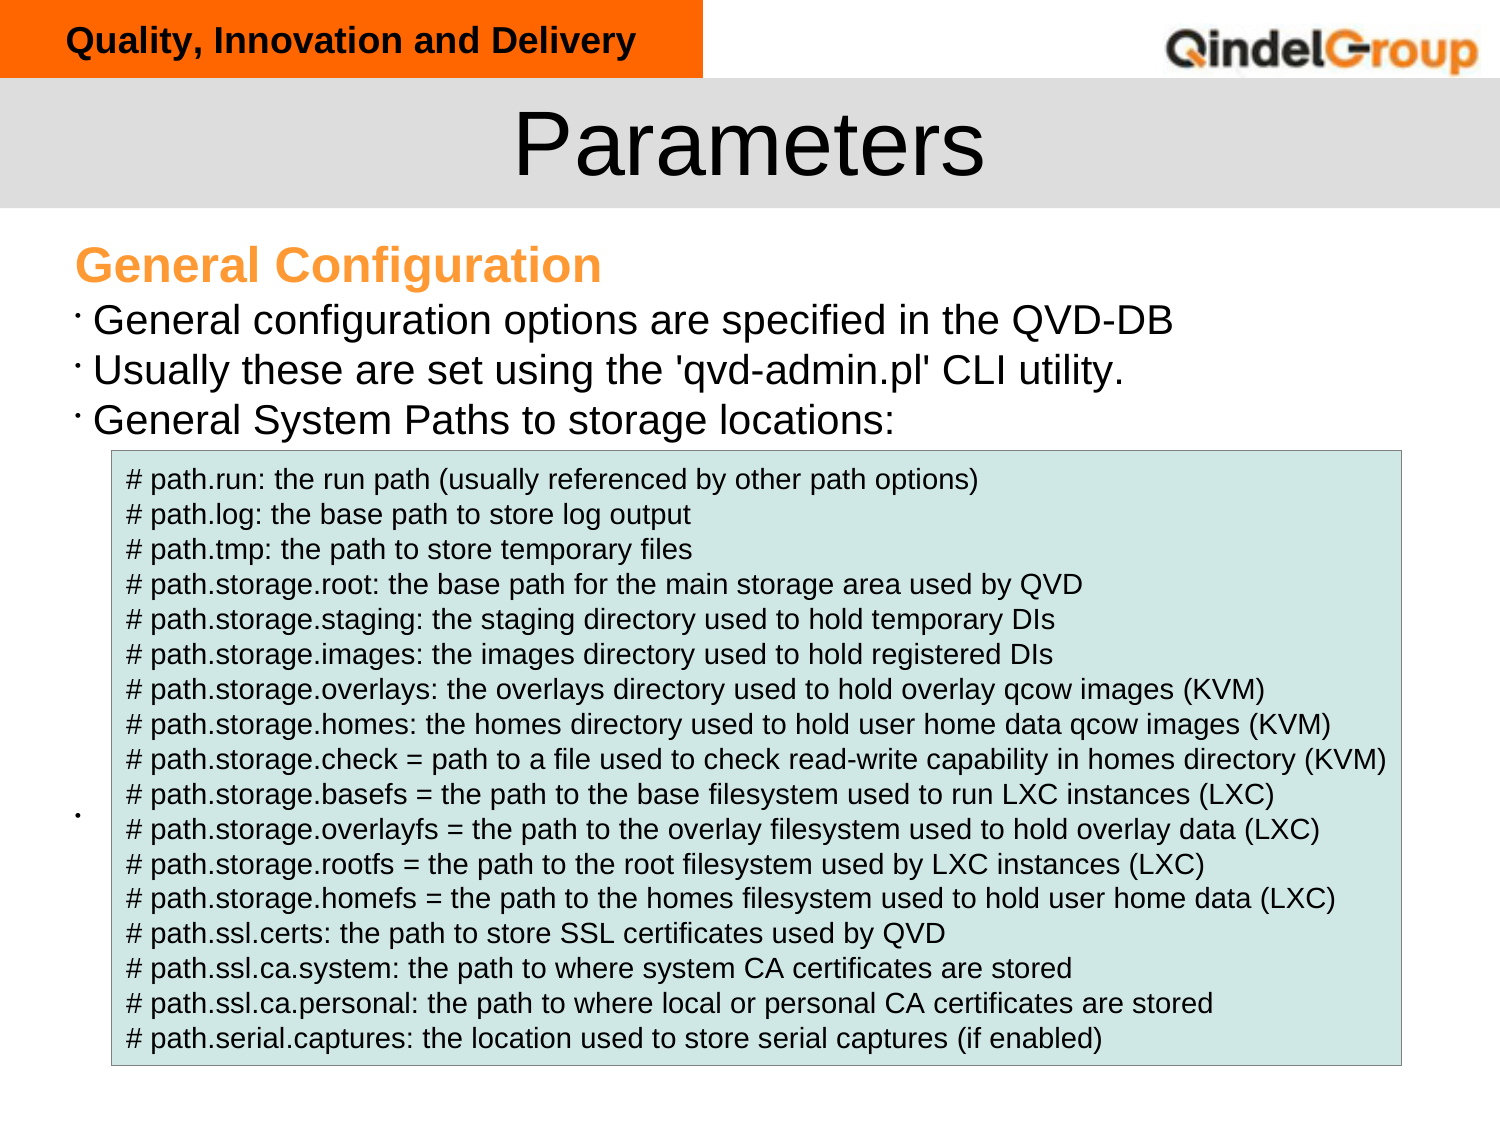

# Parameters
General Configuration
 General configuration options are specified in the QVD-DB
 Usually these are set using the 'qvd-admin.pl' CLI utility.
 General System Paths to storage locations:
# path.run: the run path (usually referenced by other path options)
# path.log: the base path to store log output
# path.tmp: the path to store temporary files
# path.storage.root: the base path for the main storage area used by QVD
# path.storage.staging: the staging directory used to hold temporary DIs
# path.storage.images: the images directory used to hold registered DIs
# path.storage.overlays: the overlays directory used to hold overlay qcow images (KVM)
# path.storage.homes: the homes directory used to hold user home data qcow images (KVM)
# path.storage.check = path to a file used to check read-write capability in homes directory (KVM)
# path.storage.basefs = the path to the base filesystem used to run LXC instances (LXC)
# path.storage.overlayfs = the path to the overlay filesystem used to hold overlay data (LXC)
# path.storage.rootfs = the path to the root filesystem used by LXC instances (LXC)
# path.storage.homefs = the path to the homes filesystem used to hold user home data (LXC)
# path.ssl.certs: the path to store SSL certificates used by QVD
# path.ssl.ca.system: the path to where system CA certificates are stored
# path.ssl.ca.personal: the path to where local or personal CA certificates are stored
# path.serial.captures: the location used to store serial captures (if enabled)